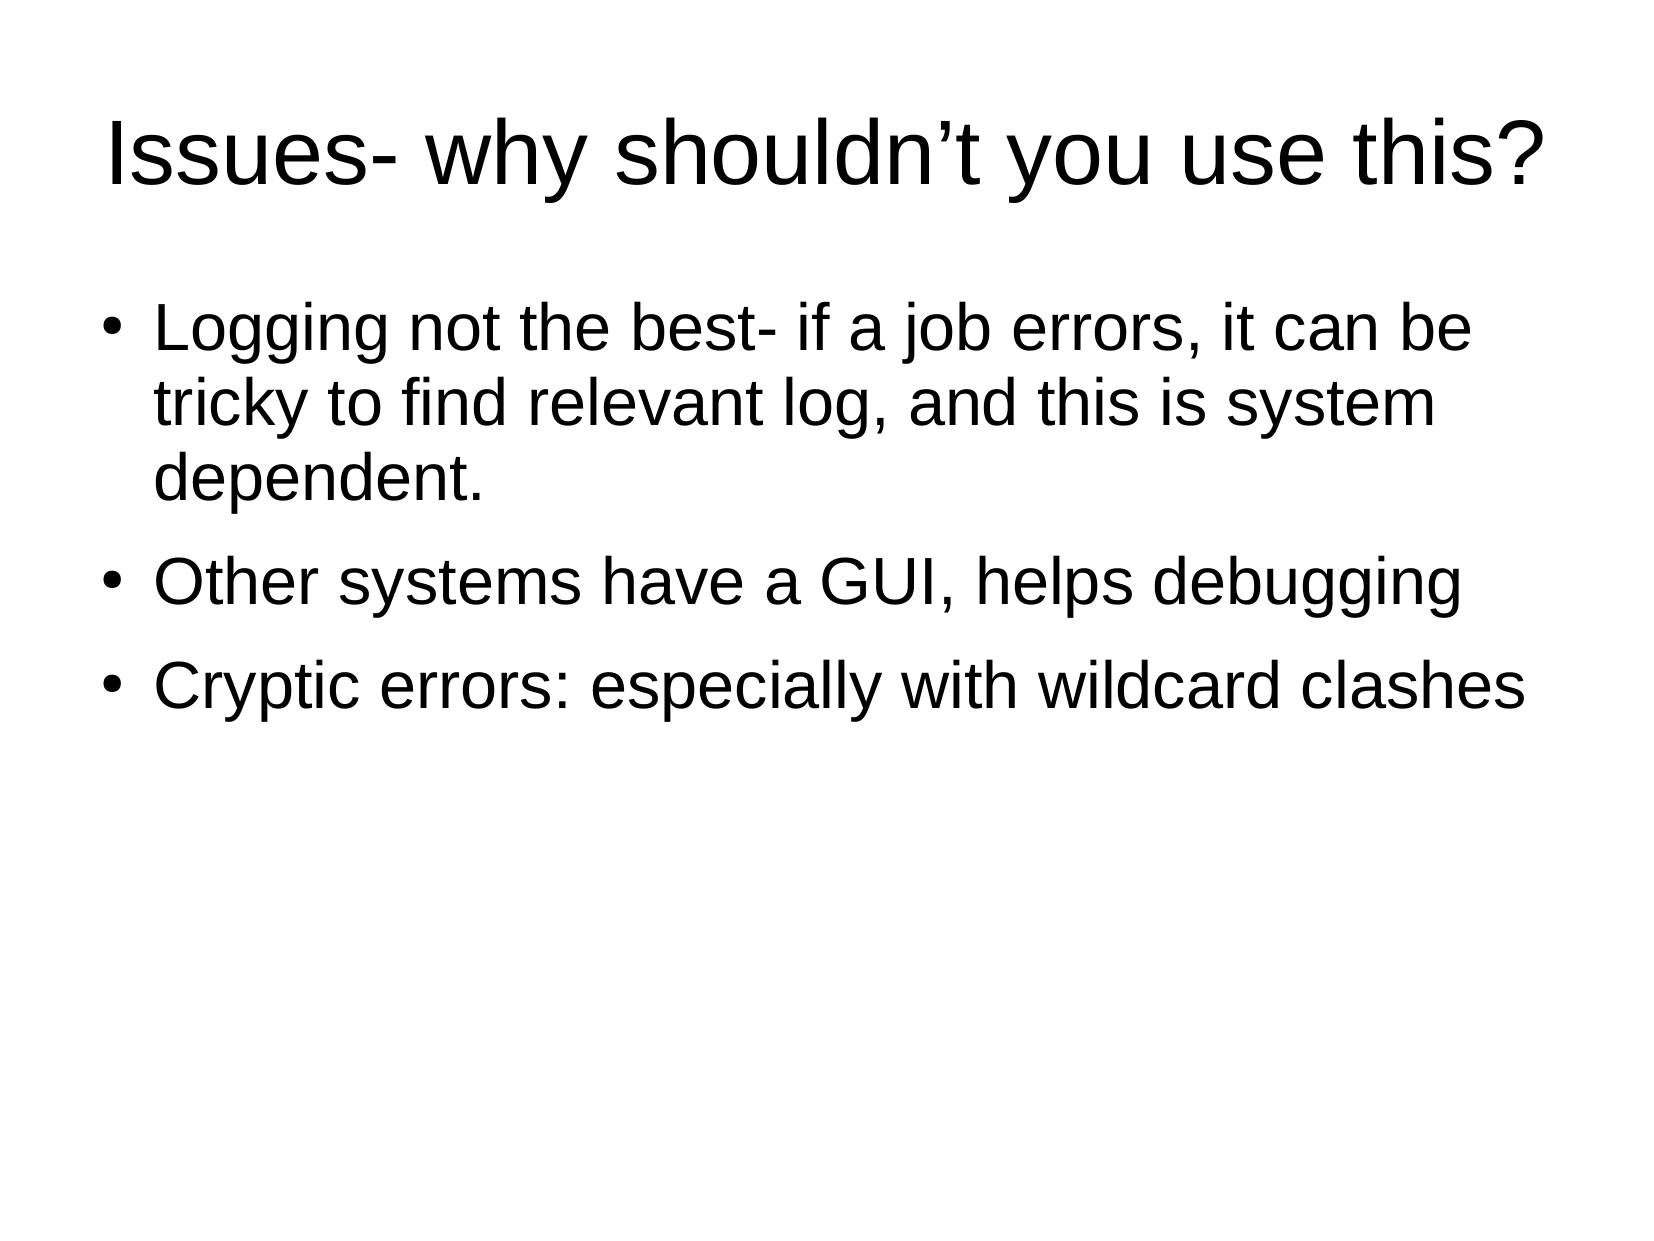

# Issues- why shouldn’t you use this?
Logging not the best- if a job errors, it can be tricky to find relevant log, and this is system dependent.
Other systems have a GUI, helps debugging
Cryptic errors: especially with wildcard clashes